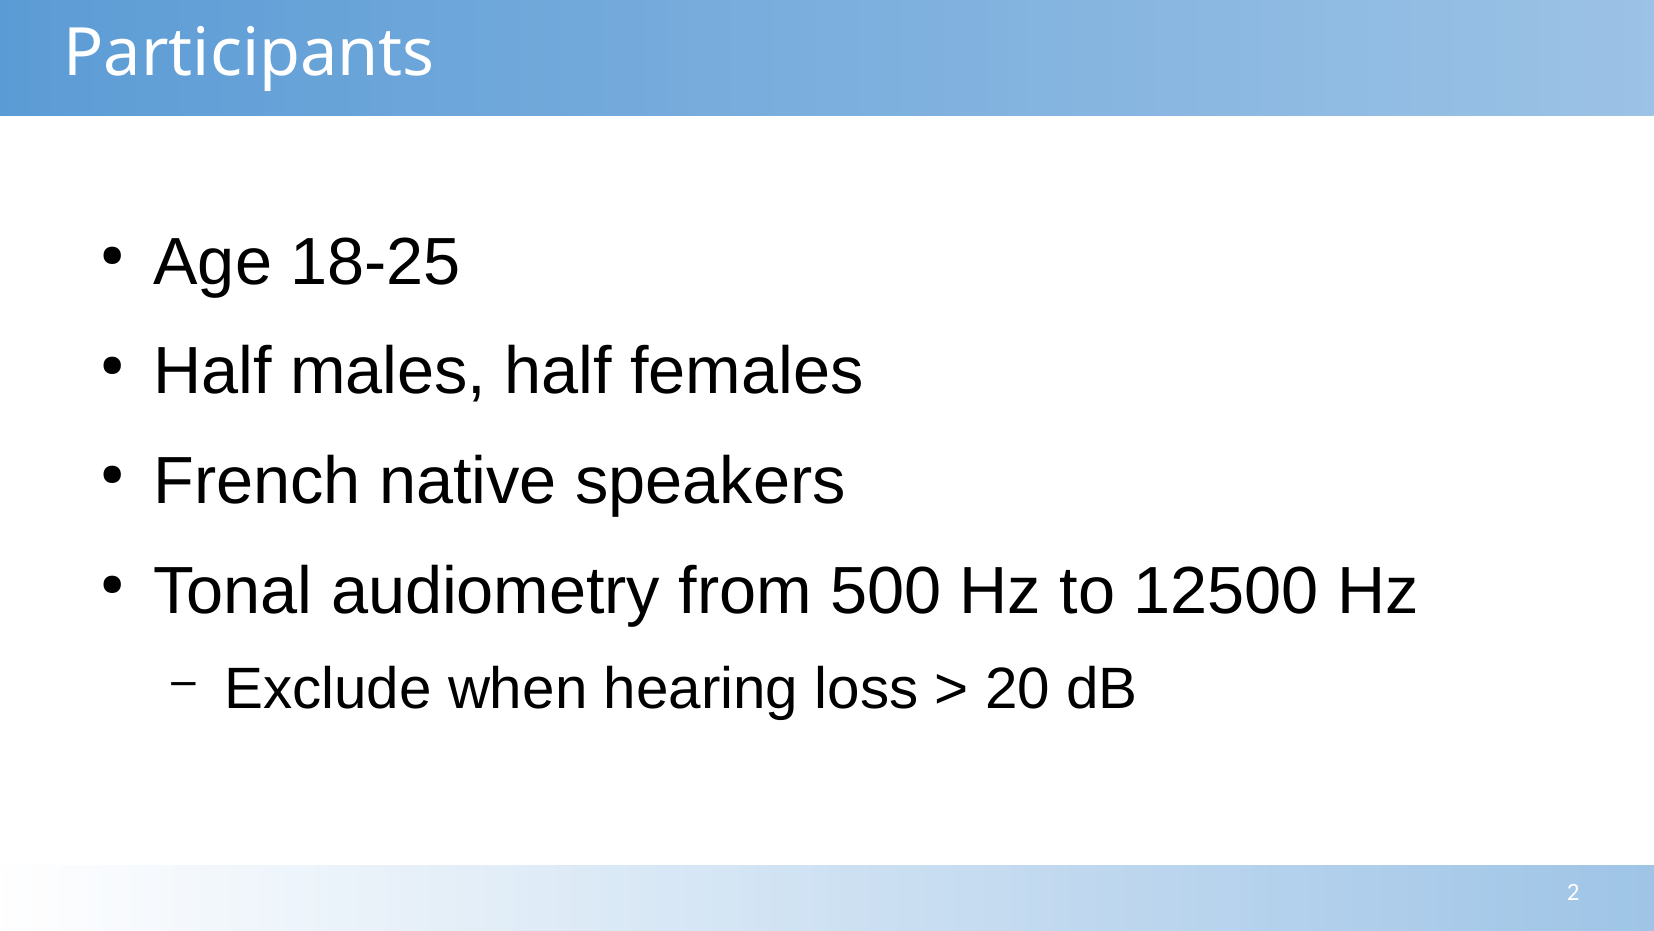

# Participants
Age 18-25
Half males, half females
French native speakers
Tonal audiometry from 500 Hz to 12500 Hz
Exclude when hearing loss > 20 dB